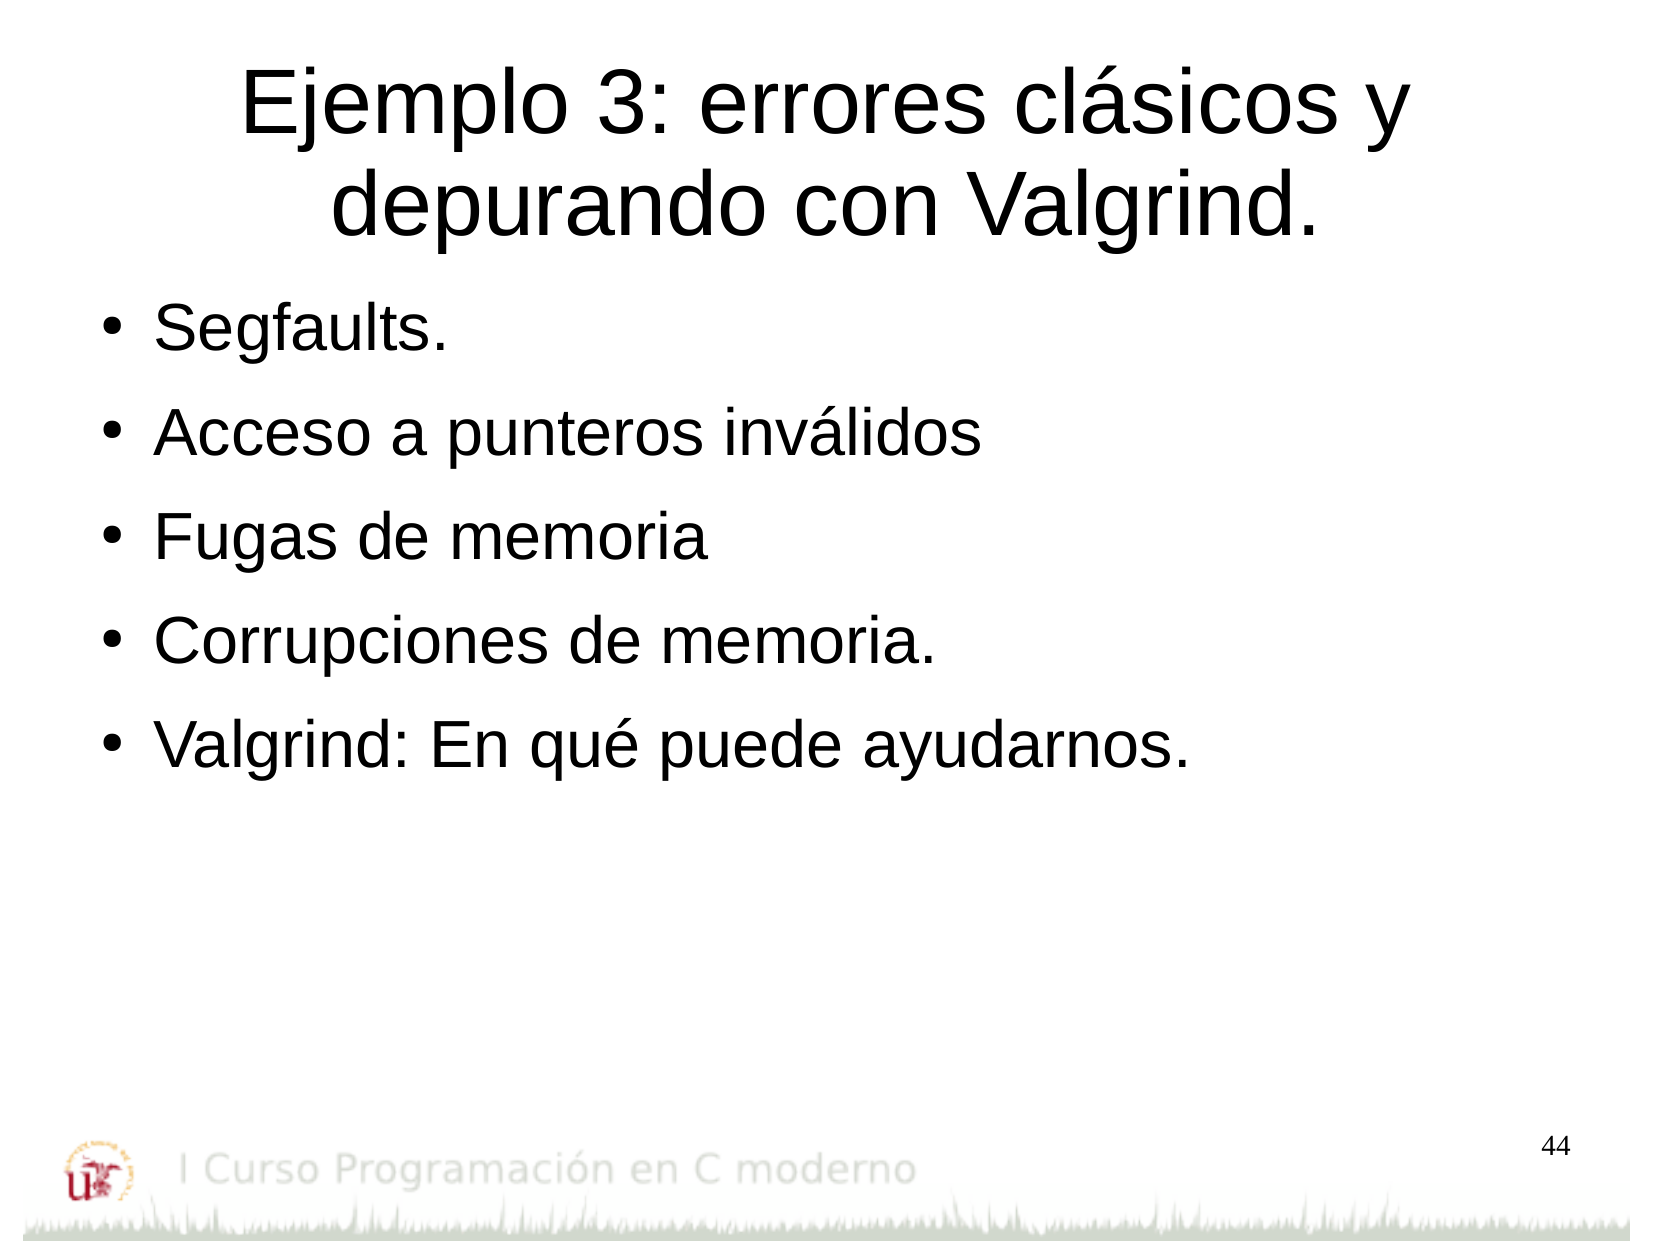

# Ejemplo 3: errores clásicos y depurando con Valgrind.
Segfaults.
Acceso a punteros inválidos
Fugas de memoria
Corrupciones de memoria.
Valgrind: En qué puede ayudarnos.
44